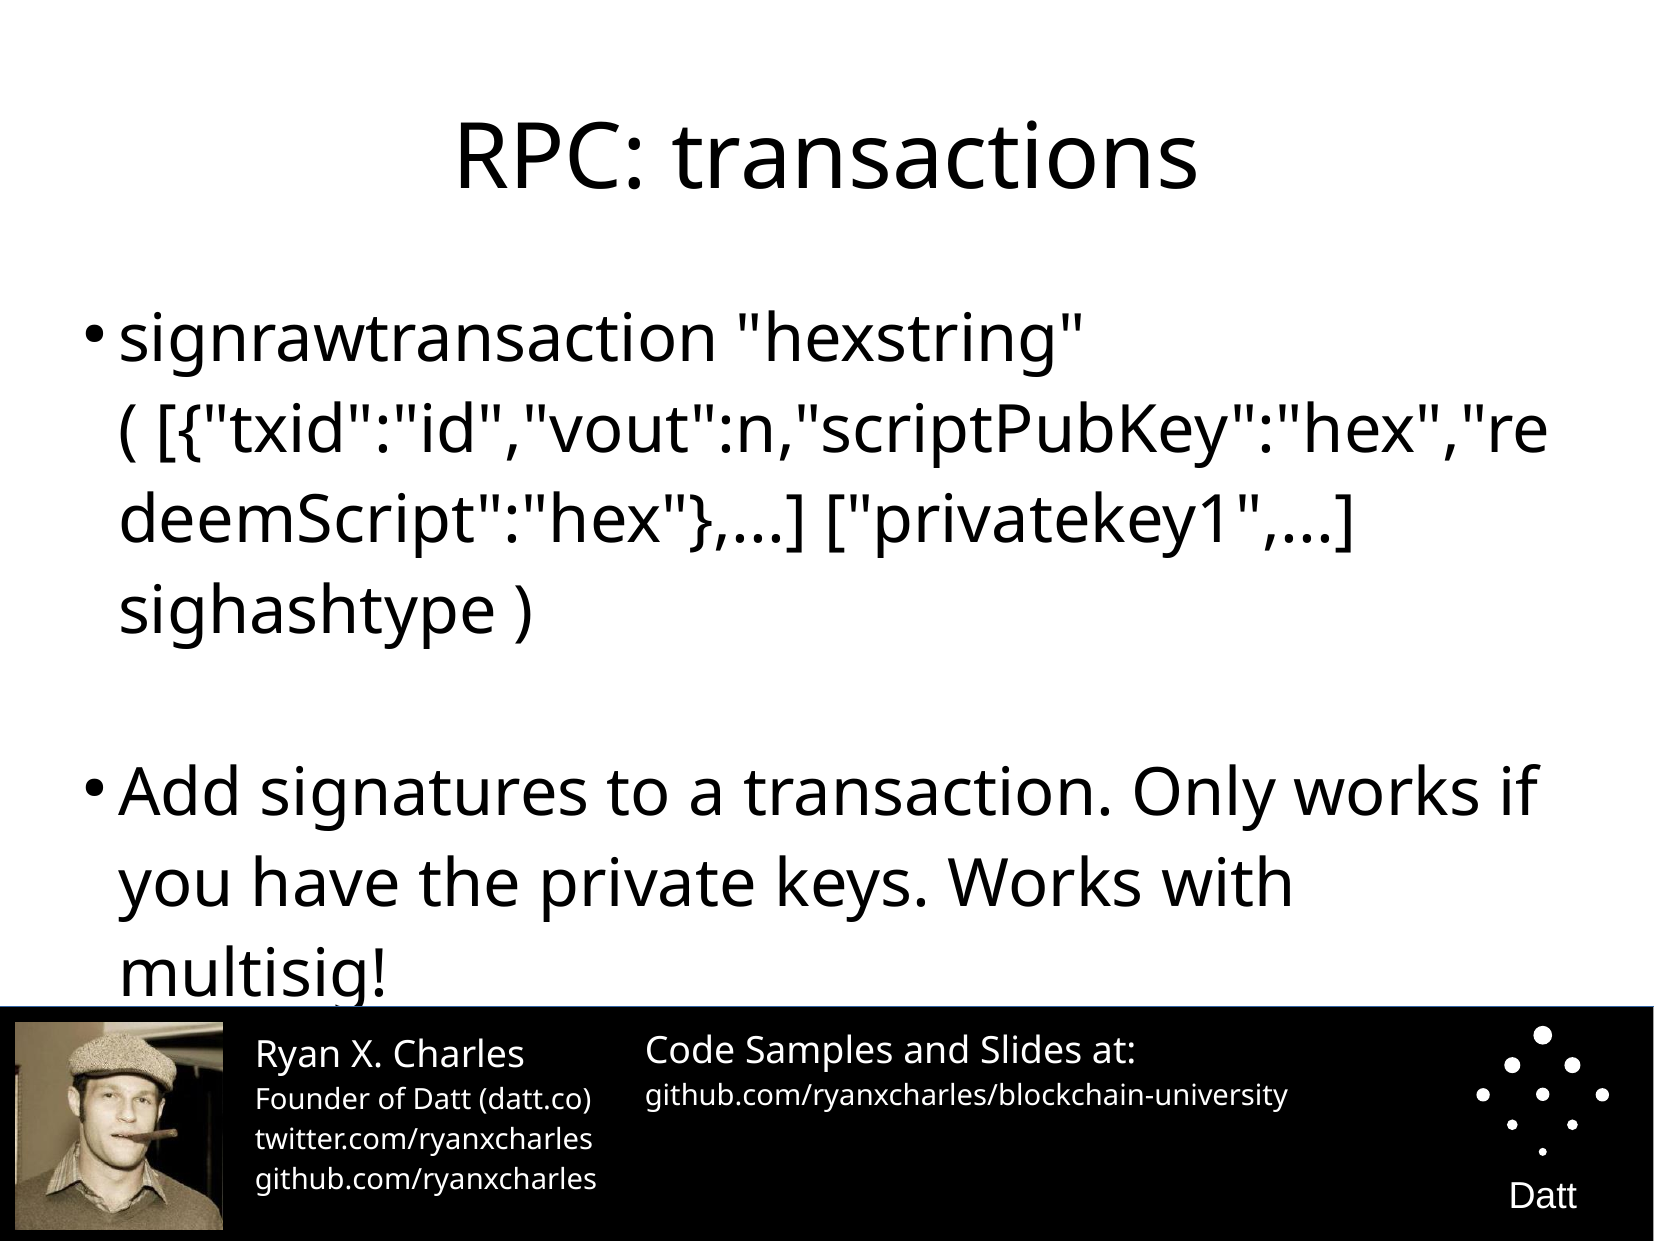

# RPC: transactions
signrawtransaction "hexstring" ( [{"txid":"id","vout":n,"scriptPubKey":"hex","redeemScript":"hex"},...] ["privatekey1",...] sighashtype )
Add signatures to a transaction. Only works if you have the private keys. Works with multisig!
Code Samples and Slides at:
github.com/ryanxcharles/blockchain-university
Ryan X. Charles
Founder of Datt (datt.co)
twitter.com/ryanxcharles
github.com/ryanxcharles
Datt